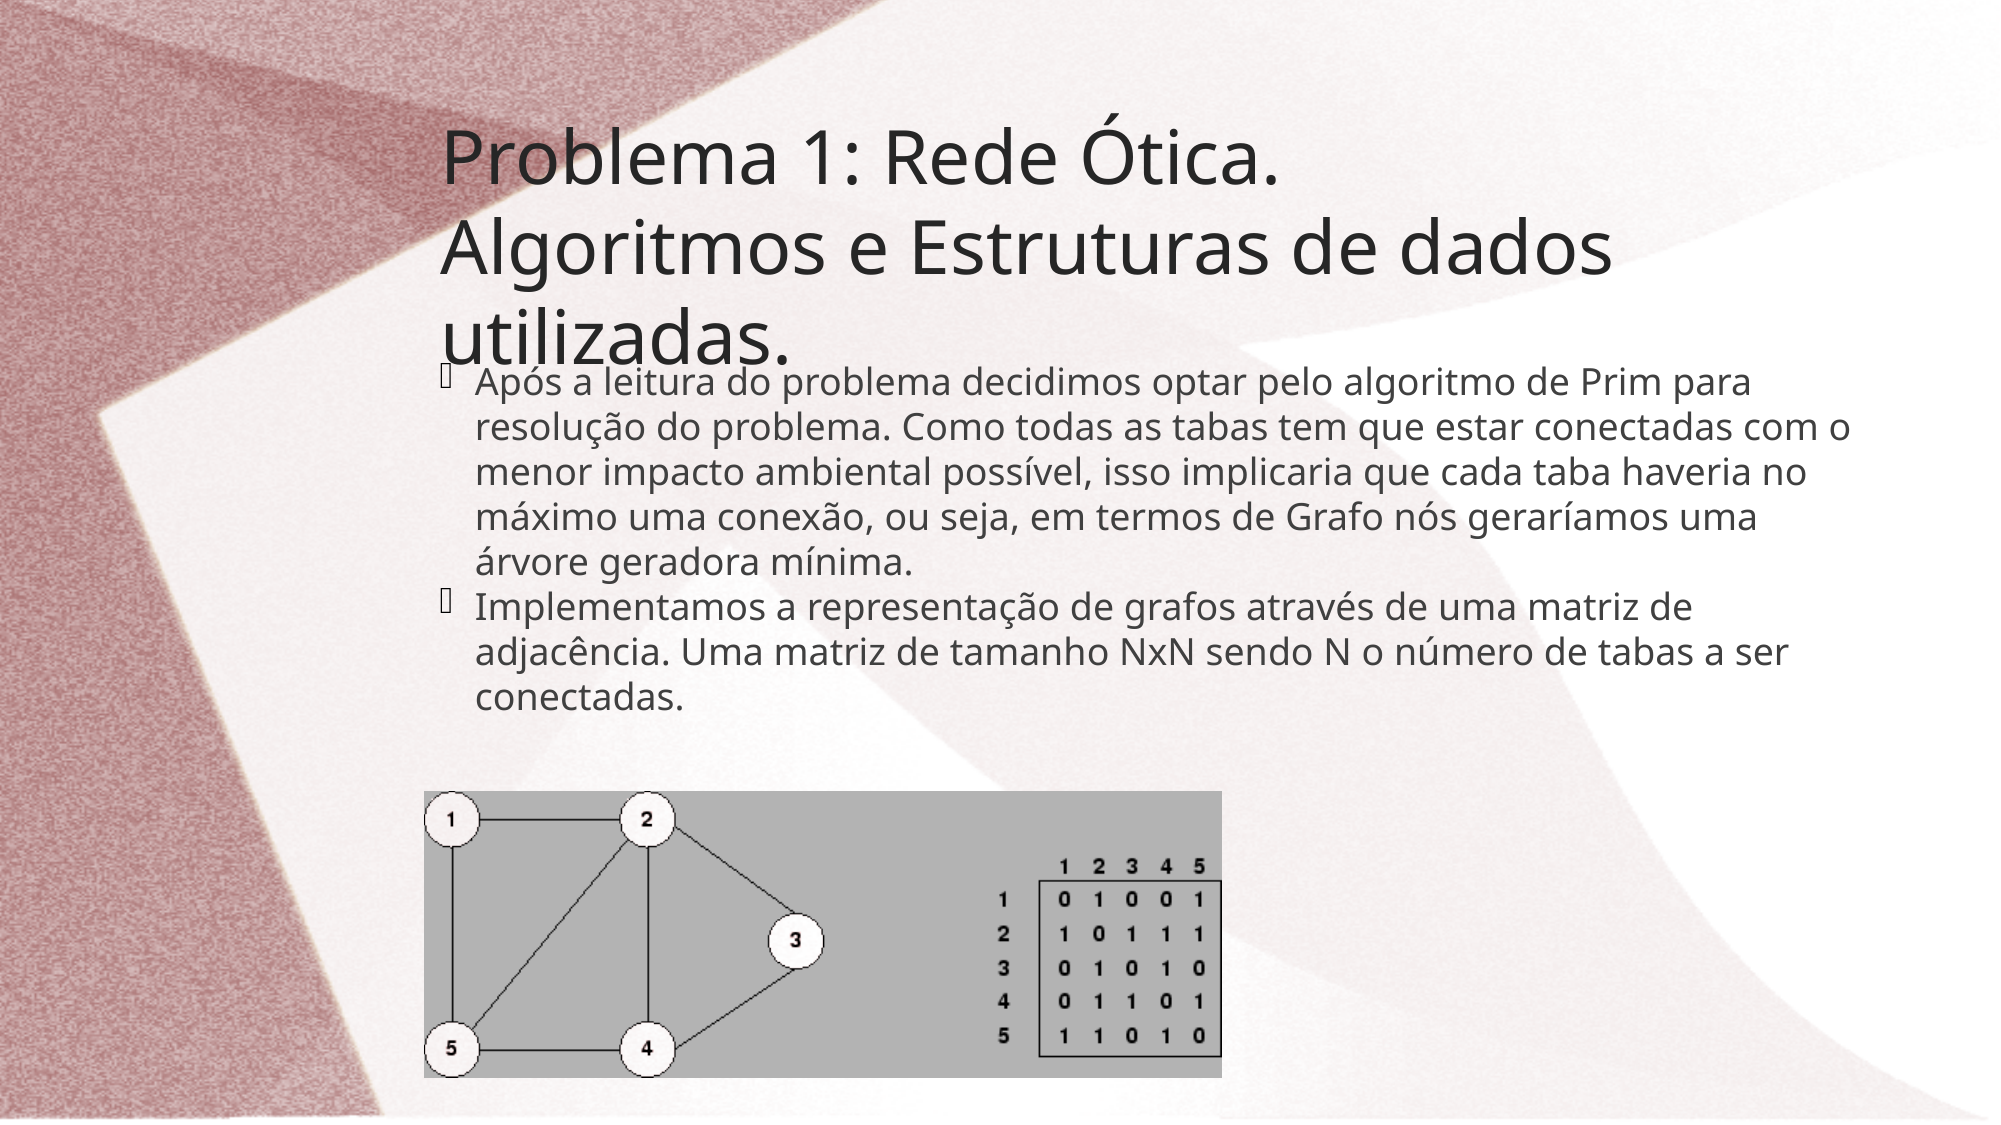

Problema 1: Rede Ótica.
Algoritmos e Estruturas de dados utilizadas.
Após a leitura do problema decidimos optar pelo algoritmo de Prim para resolução do problema. Como todas as tabas tem que estar conectadas com o menor impacto ambiental possível, isso implicaria que cada taba haveria no máximo uma conexão, ou seja, em termos de Grafo nós geraríamos uma árvore geradora mínima.
Implementamos a representação de grafos através de uma matriz de adjacência. Uma matriz de tamanho NxN sendo N o número de tabas a ser conectadas.